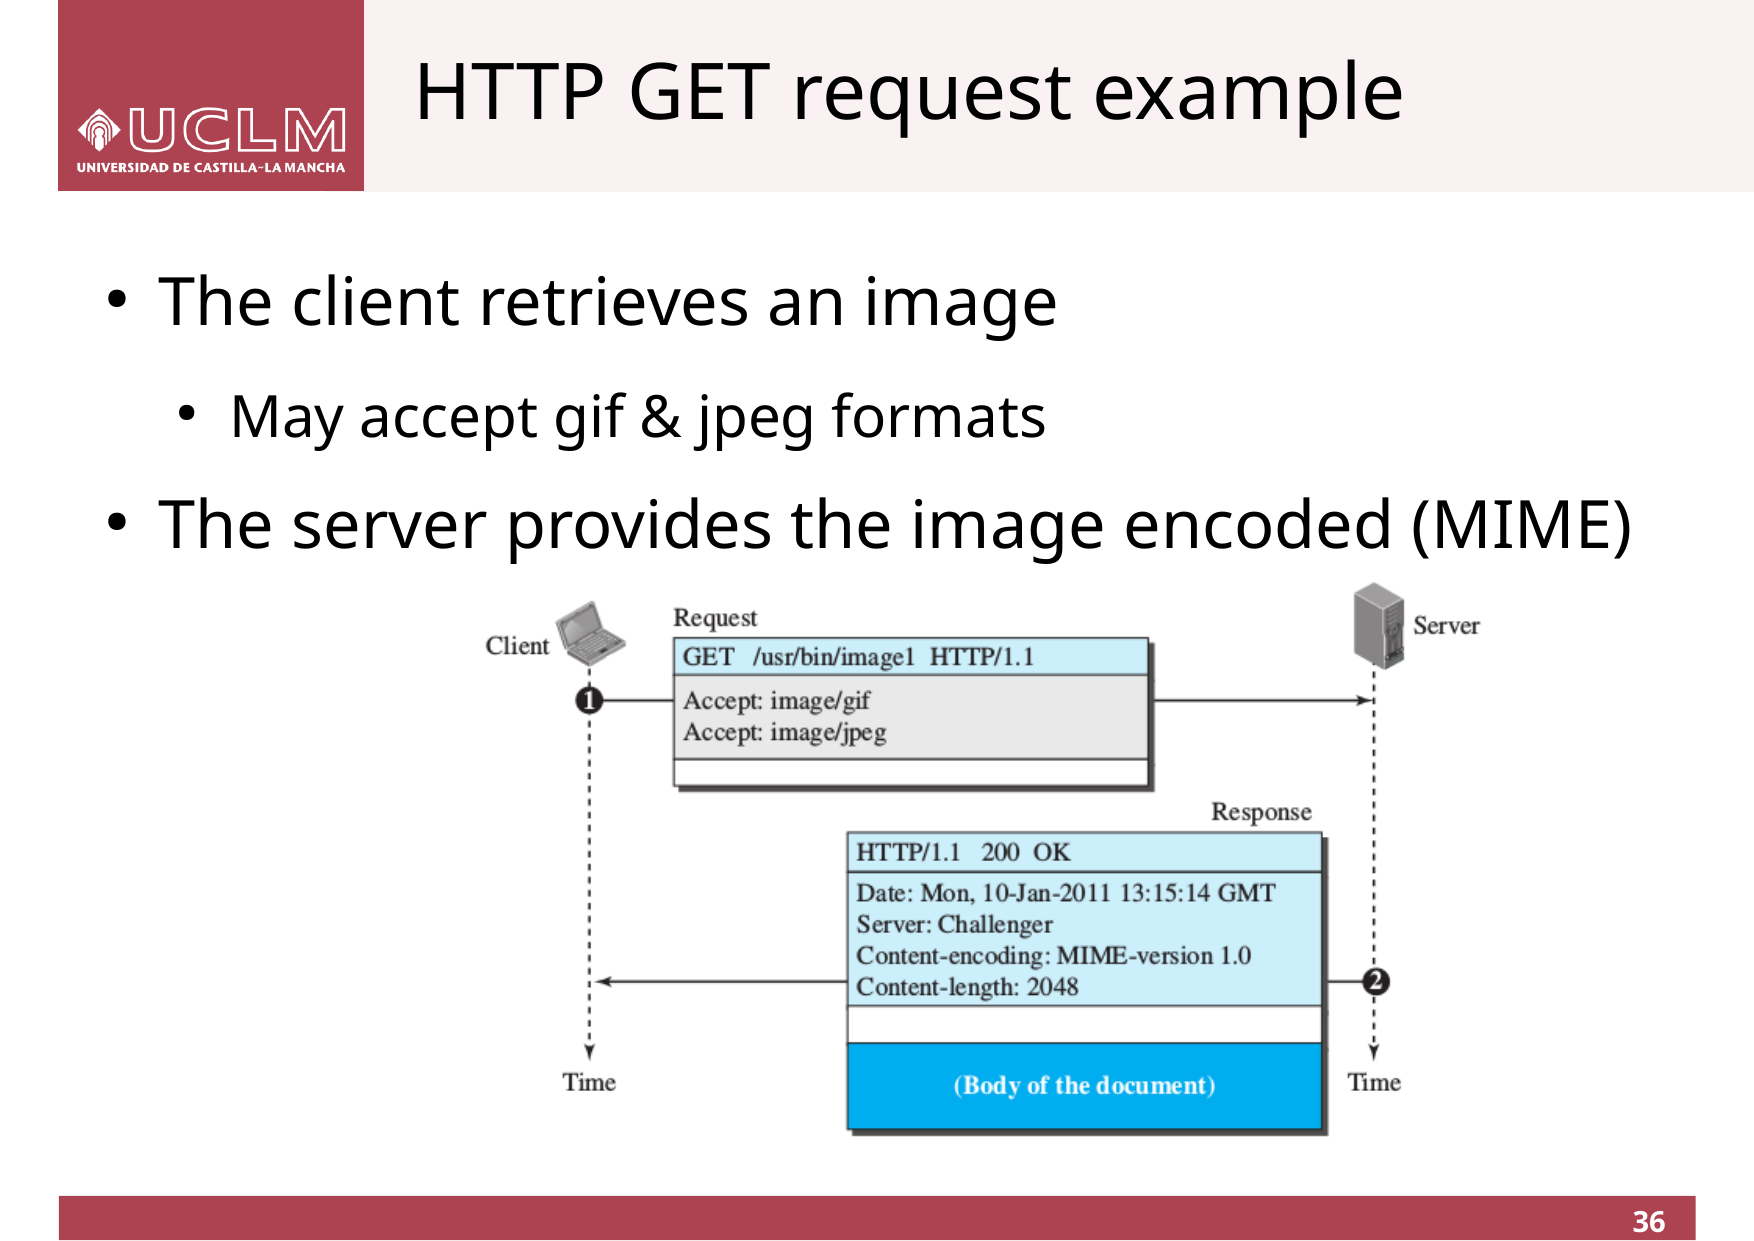

# HTTP GET request example
The client retrieves an image
May accept gif & jpeg formats
The server provides the image encoded (MIME)
36